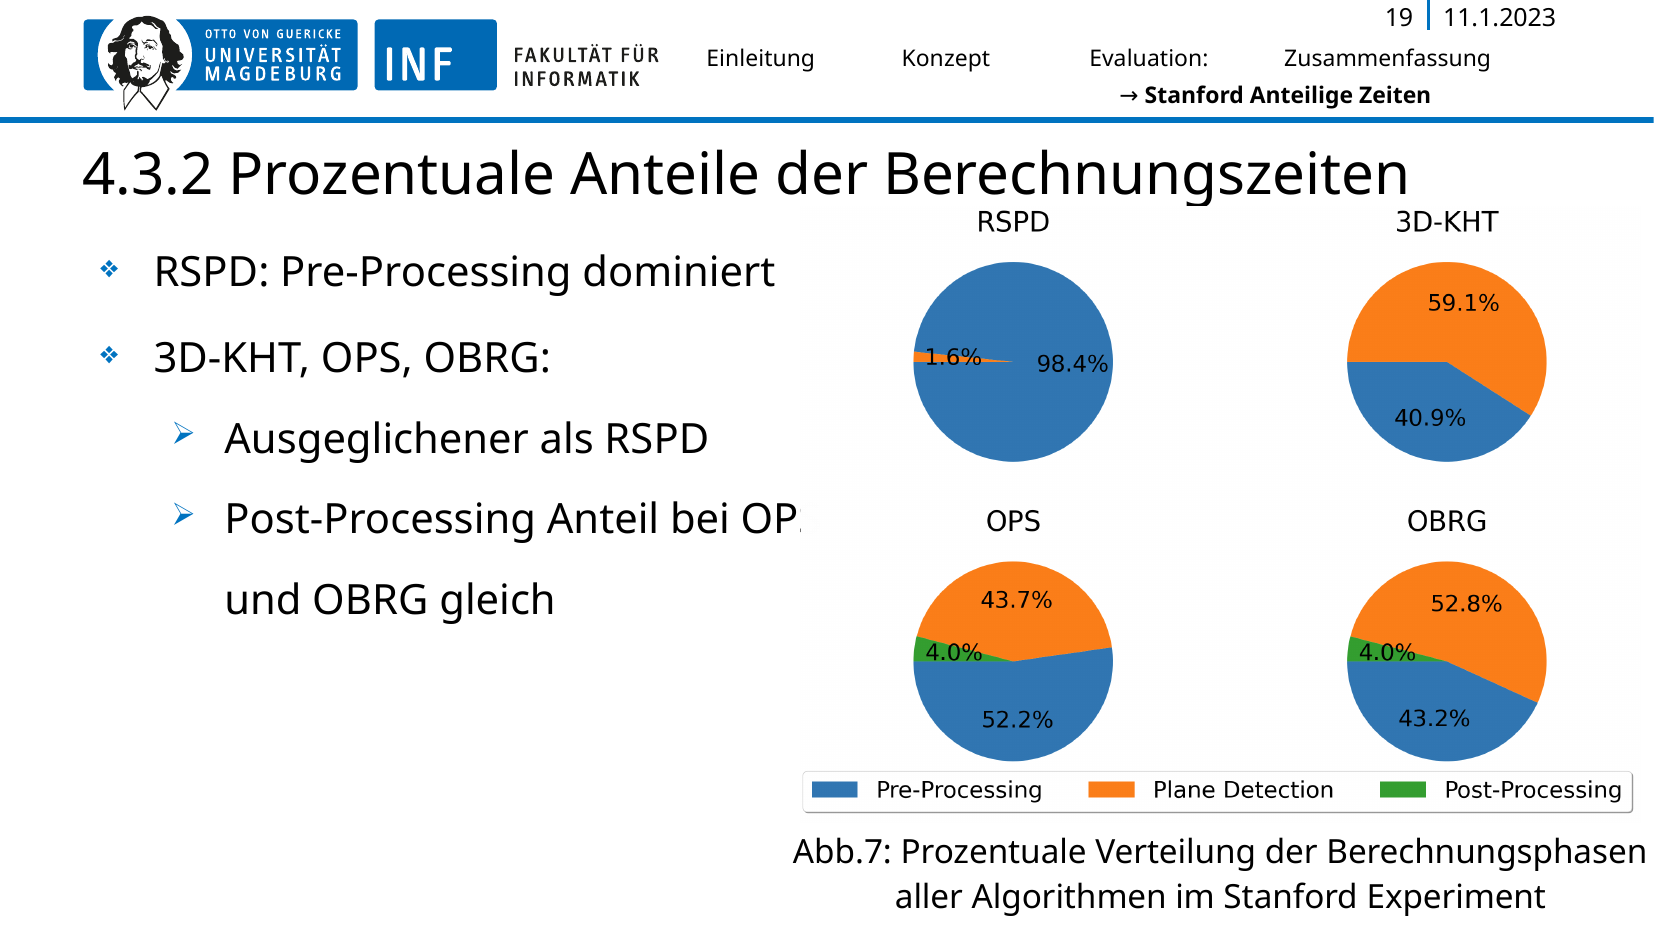

# 4.3.2 Prozentuale Anteile der Berechnungszeiten
RSPD: Pre-Processing dominiert
3D-KHT, OPS, OBRG:
Ausgeglichener als RSPD
Post-Processing Anteil bei OPS
und OBRG gleich
Abb.7: Prozentuale Verteilung der Berechnungsphasen aller Algorithmen im Stanford Experiment